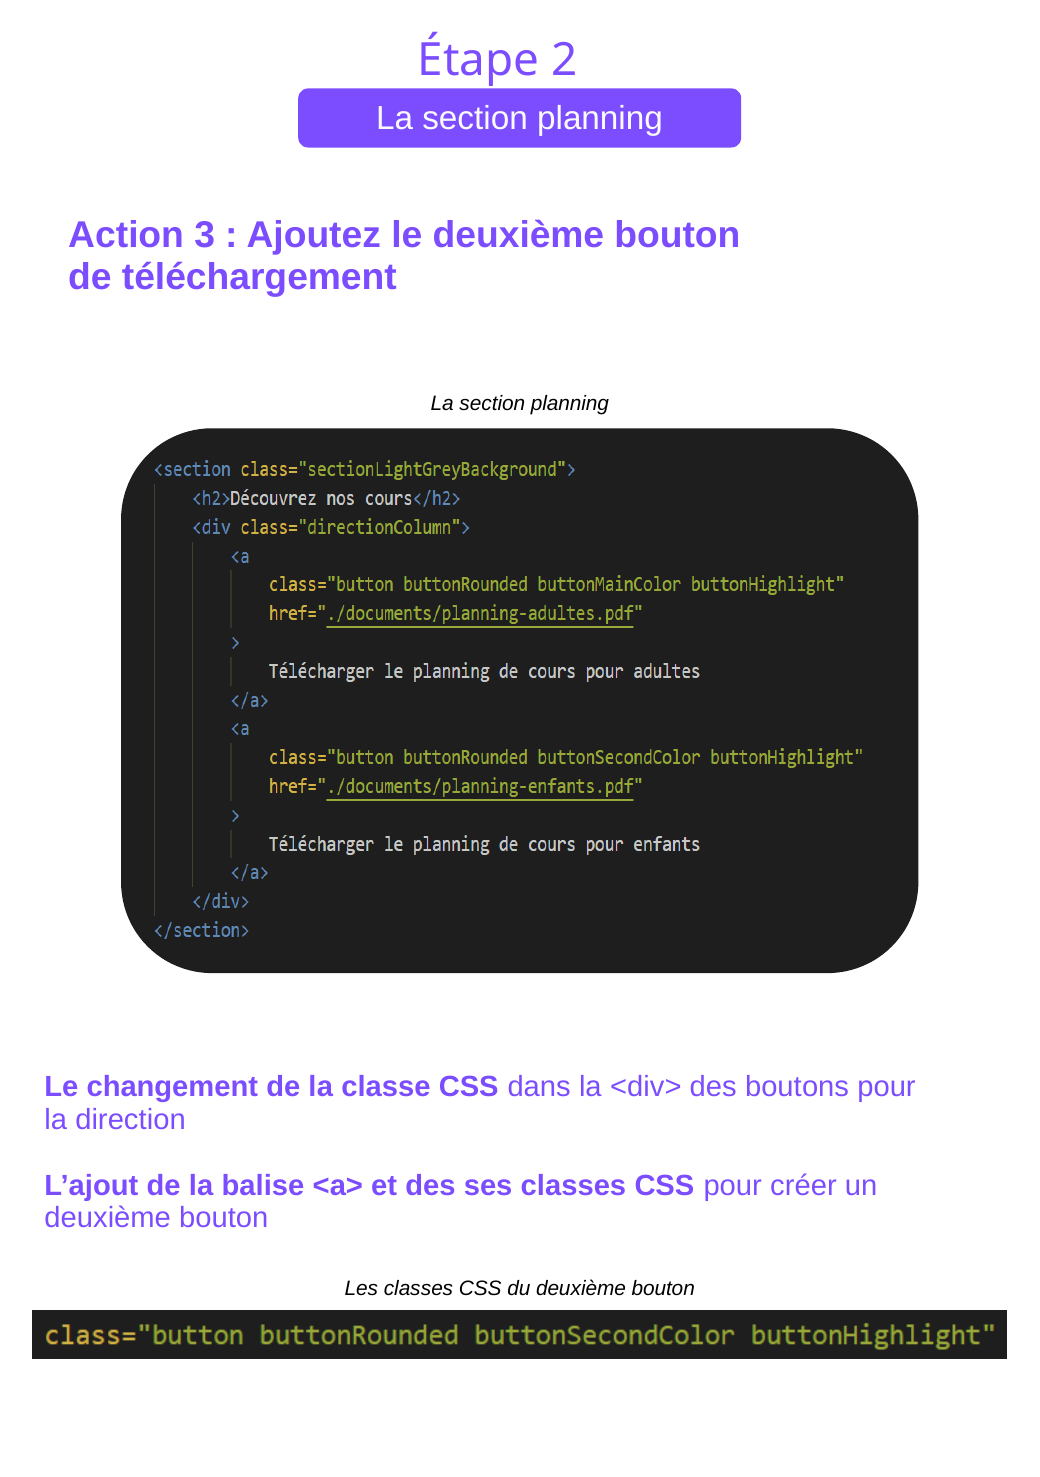

# Étape 2
La section planning
Action 3 : Ajoutez le deuxième bouton
de téléchargement
La section planning
Le changement de la classe CSS dans la <div> des boutons pour la direction
L’ajout de la balise <a> et des ses classes CSS pour créer un deuxième bouton
Les classes CSS du deuxième bouton